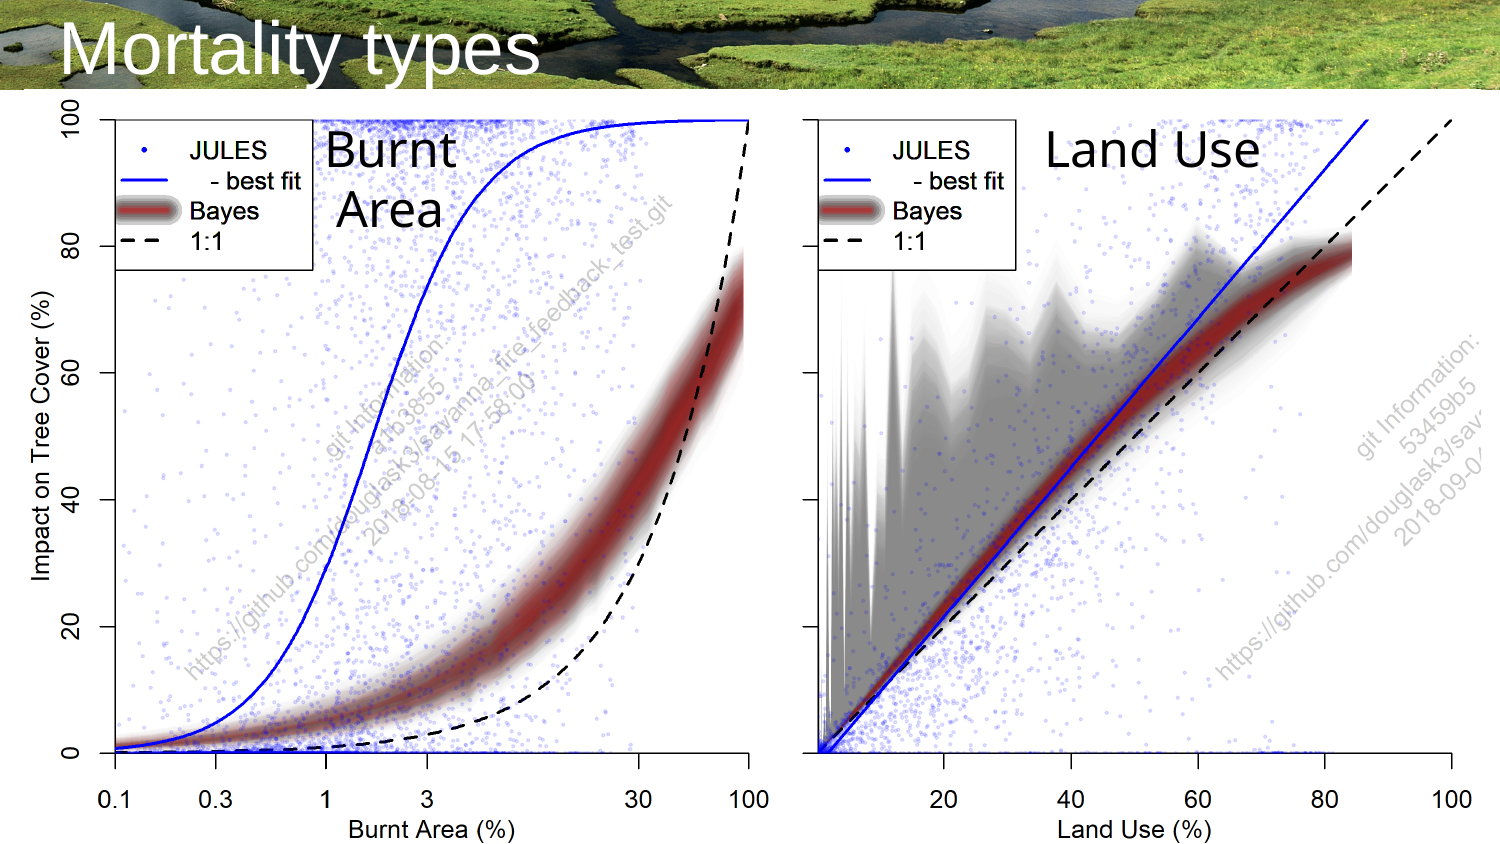

# Mortality types
Same for LU
Burnt Area
Land Use